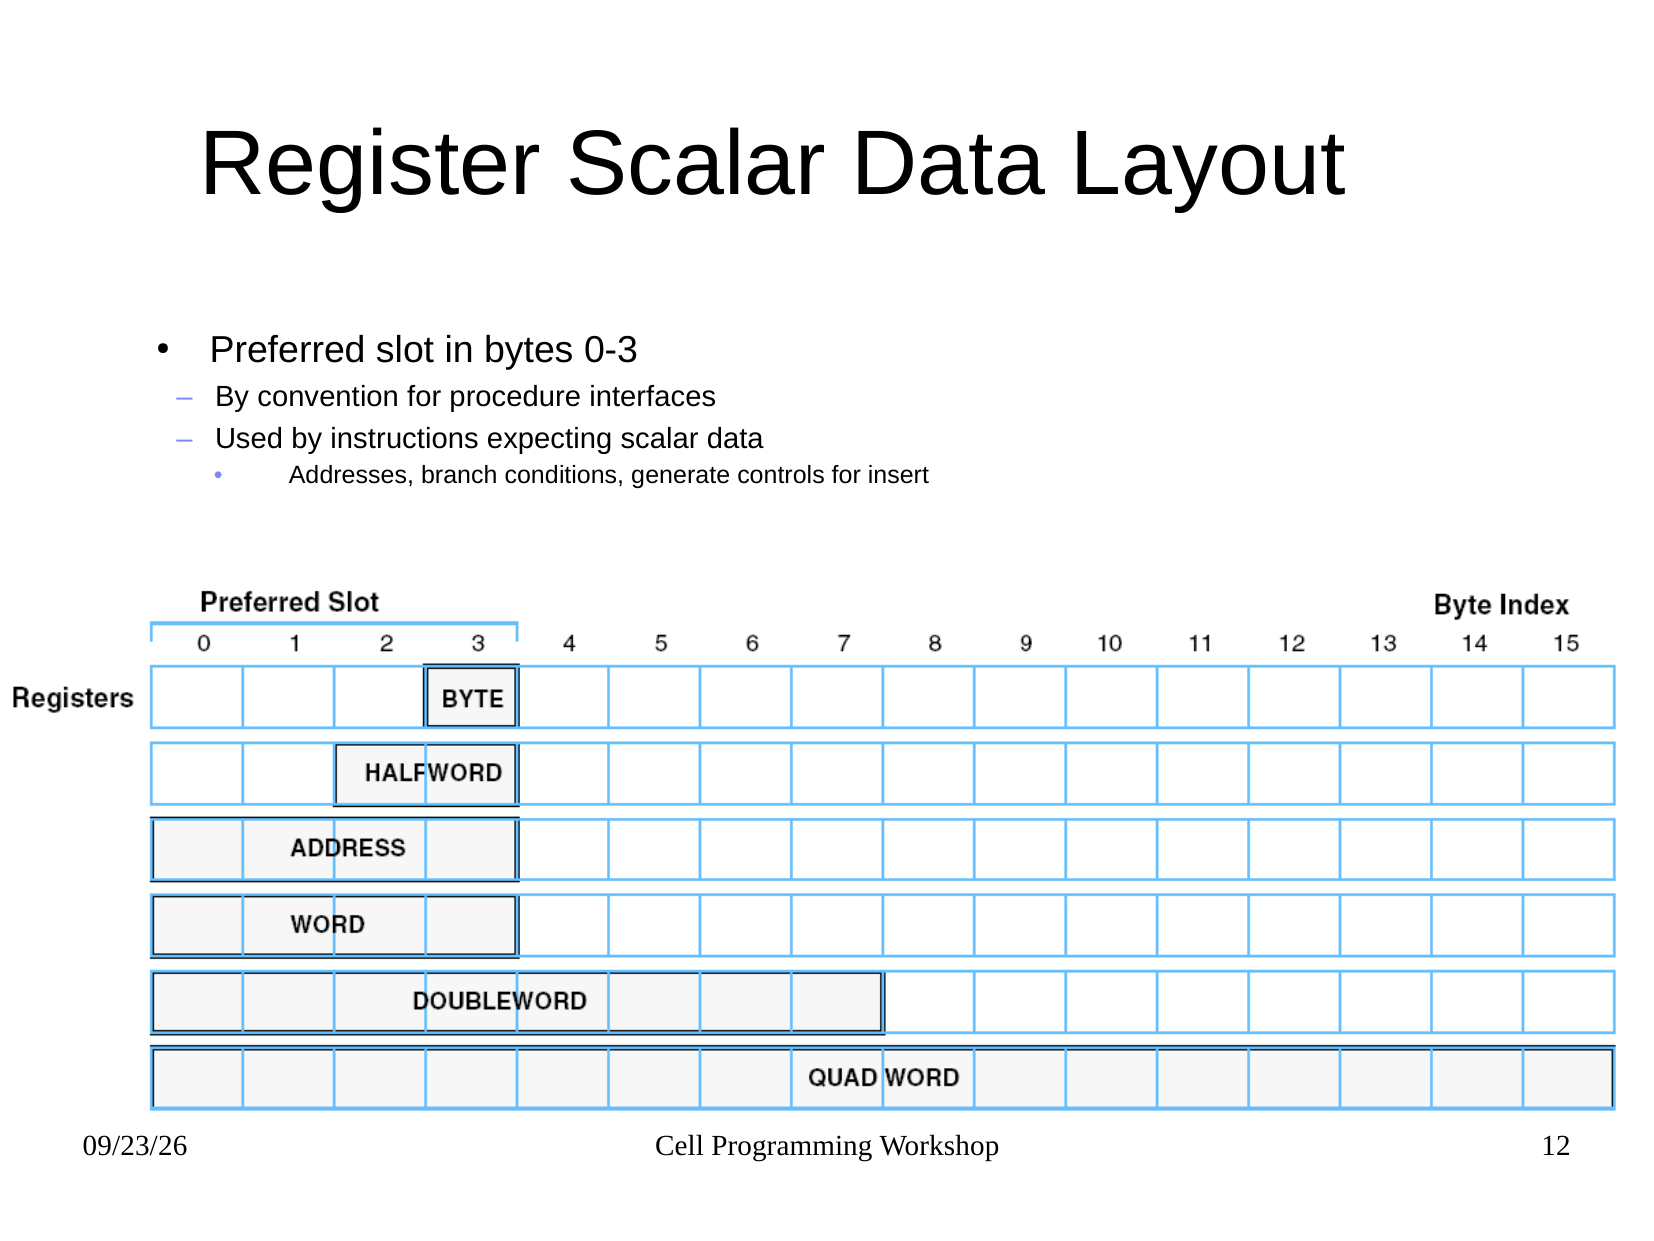

# Register Scalar Data Layout
Preferred slot in bytes 0-3
By convention for procedure interfaces
Used by instructions expecting scalar data
Addresses, branch conditions, generate controls for insert
Cell Programming Workshop
12